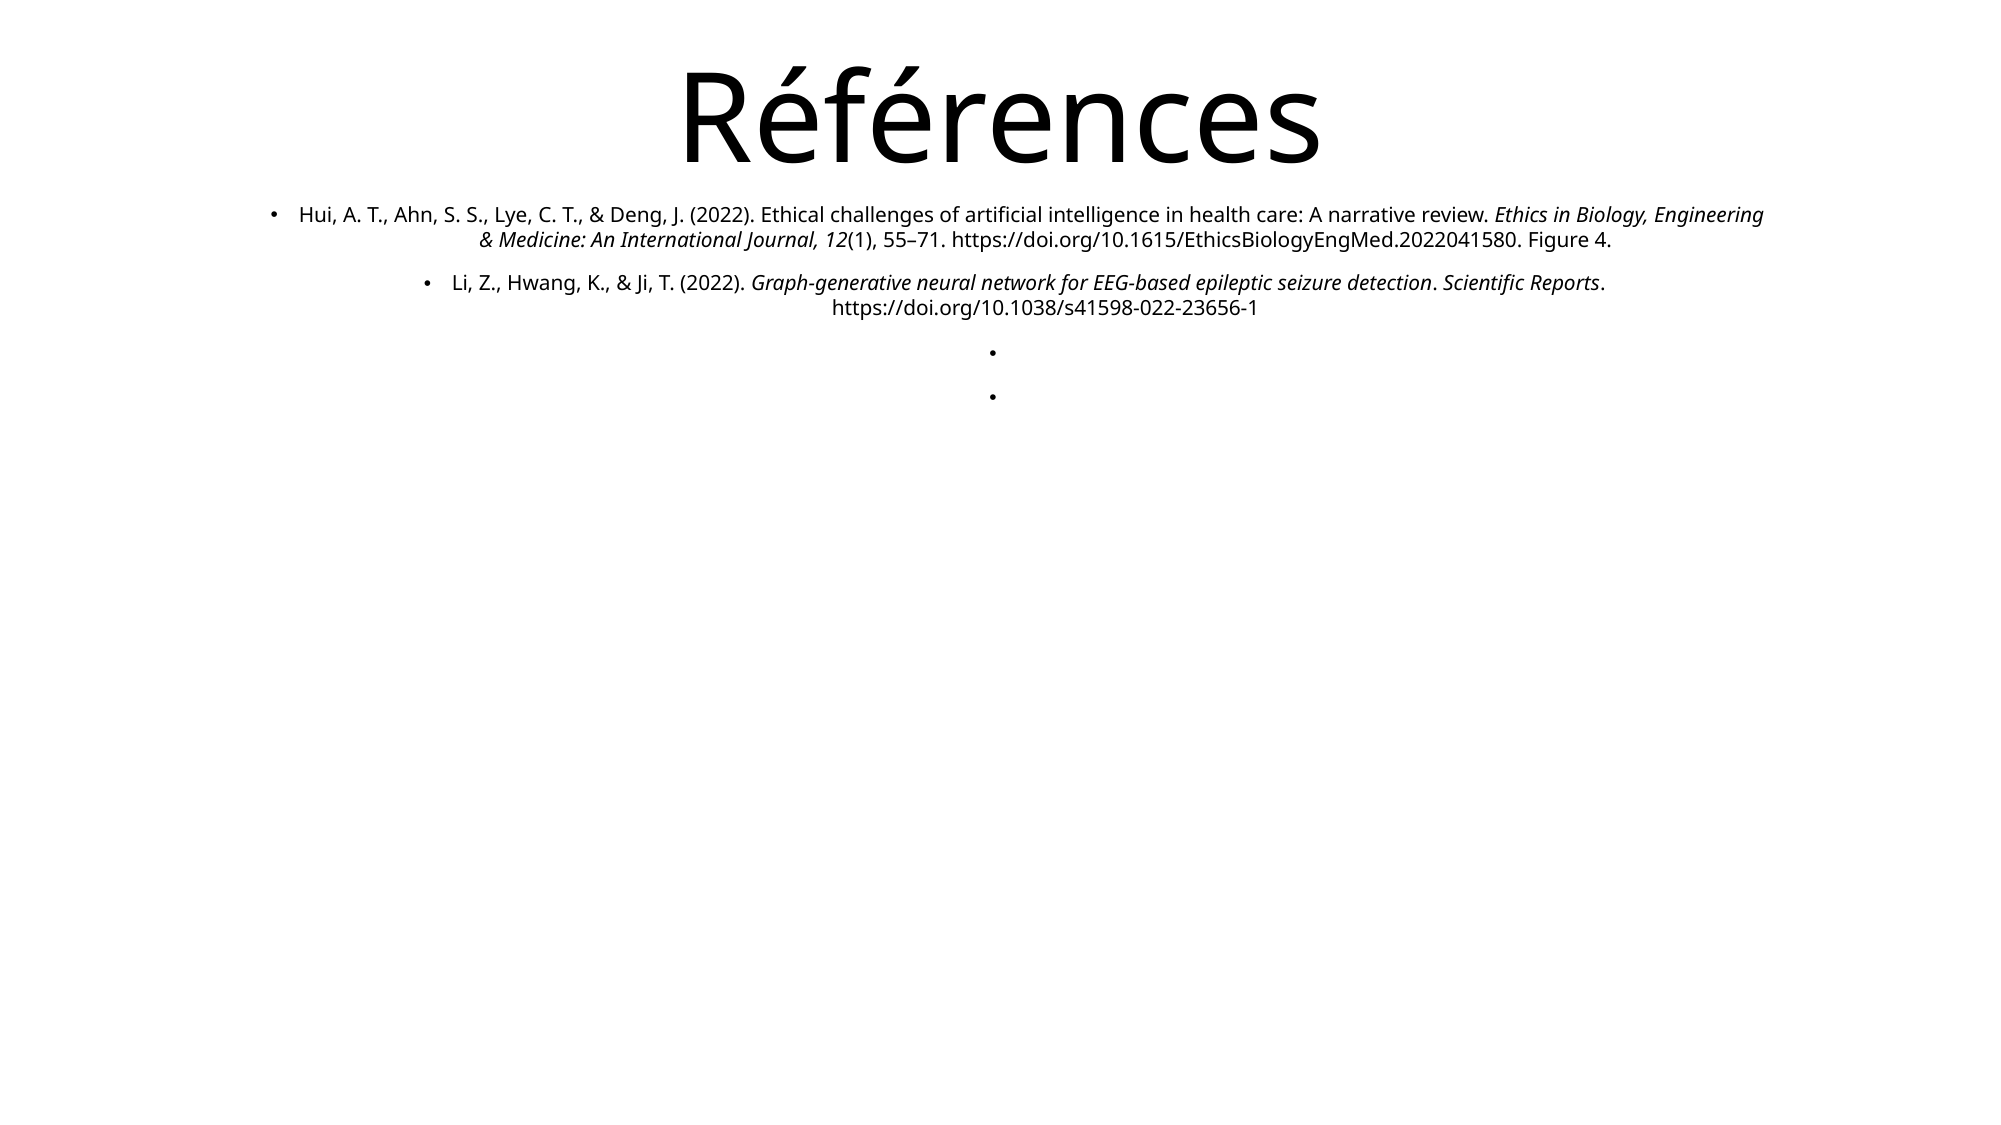

# Références
Hui, A. T., Ahn, S. S., Lye, C. T., & Deng, J. (2022). Ethical challenges of artificial intelligence in health care: A narrative review. Ethics in Biology, Engineering & Medicine: An International Journal, 12(1), 55–71. https://doi.org/10.1615/EthicsBiologyEngMed.2022041580. Figure 4.
Li, Z., Hwang, K., & Ji, T. (2022). Graph-generative neural network for EEG-based epileptic seizure detection. Scientific Reports. https://doi.org/10.1038/s41598-022-23656-1